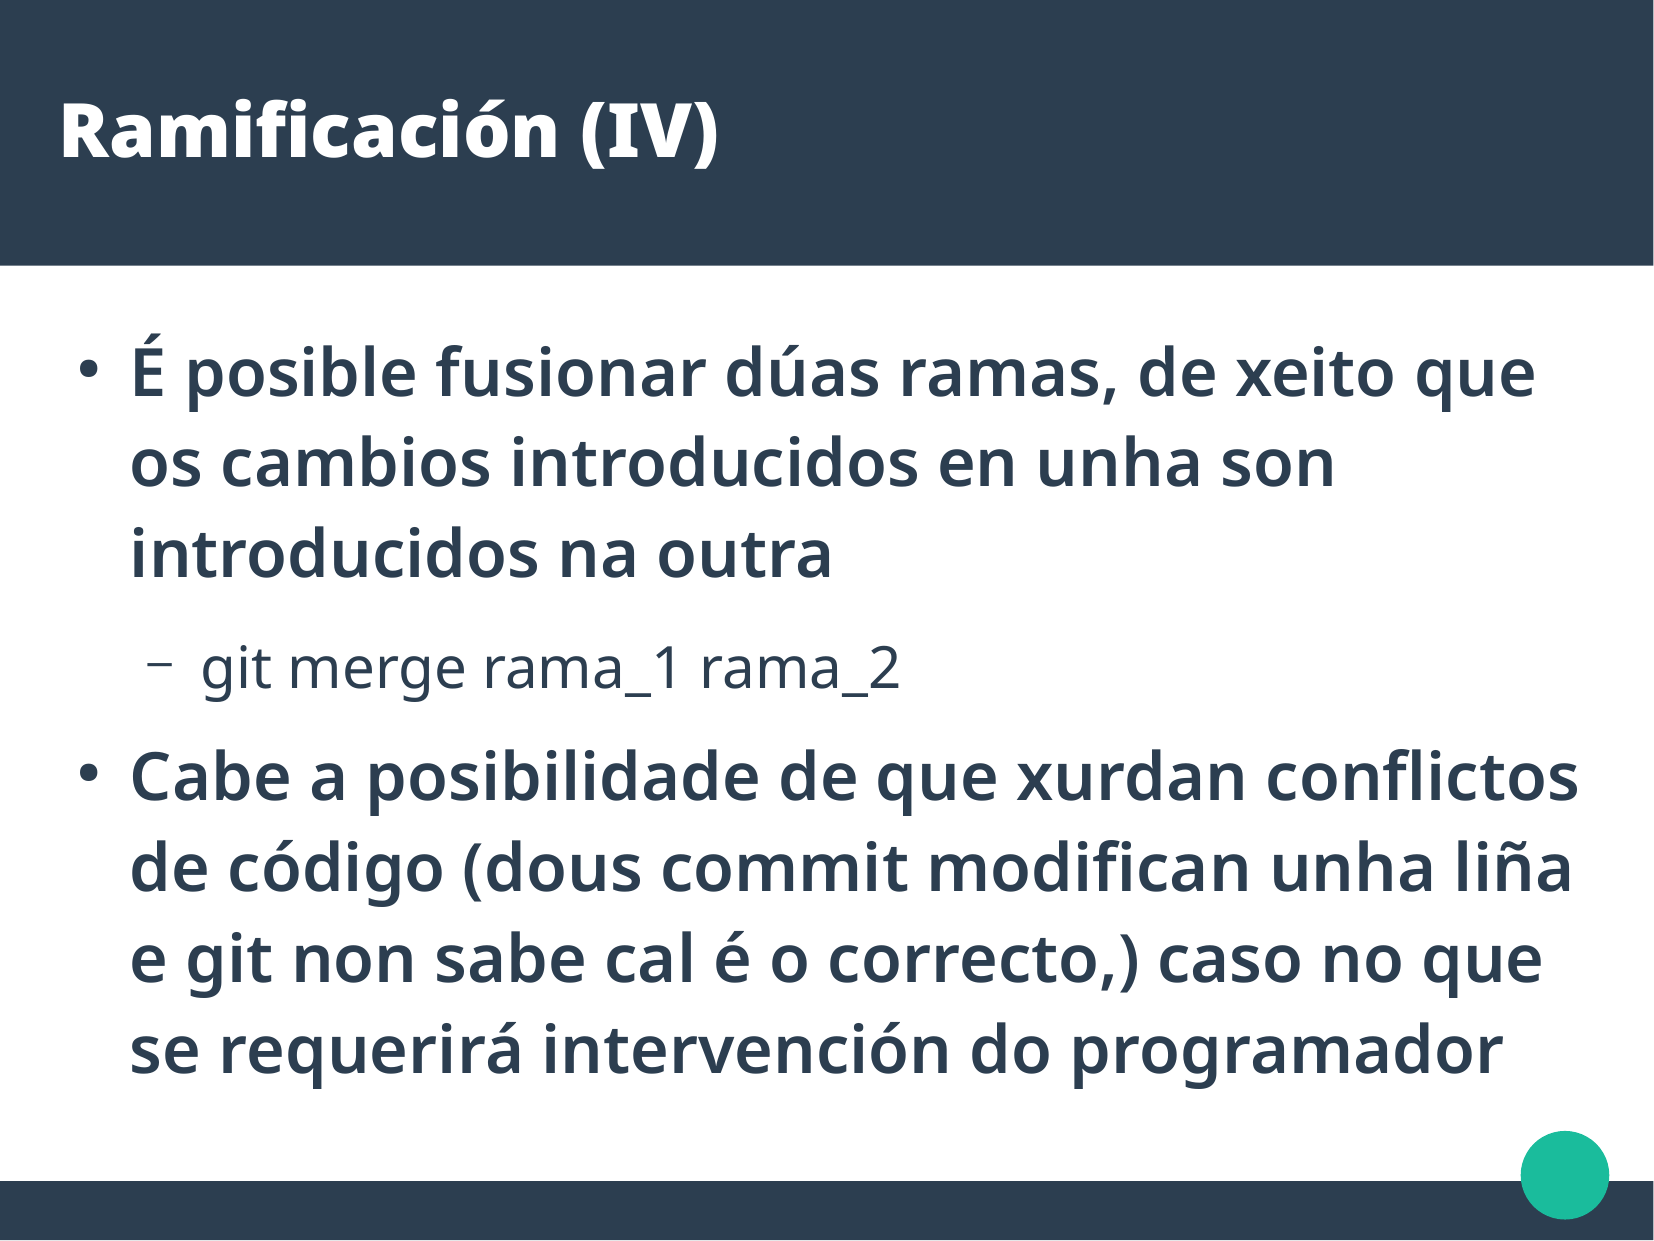

# Ramificación (IV)
É posible fusionar dúas ramas, de xeito que os cambios introducidos en unha son introducidos na outra
git merge rama_1 rama_2
Cabe a posibilidade de que xurdan conflictos de código (dous commit modifican unha liña e git non sabe cal é o correcto,) caso no que se requerirá intervención do programador